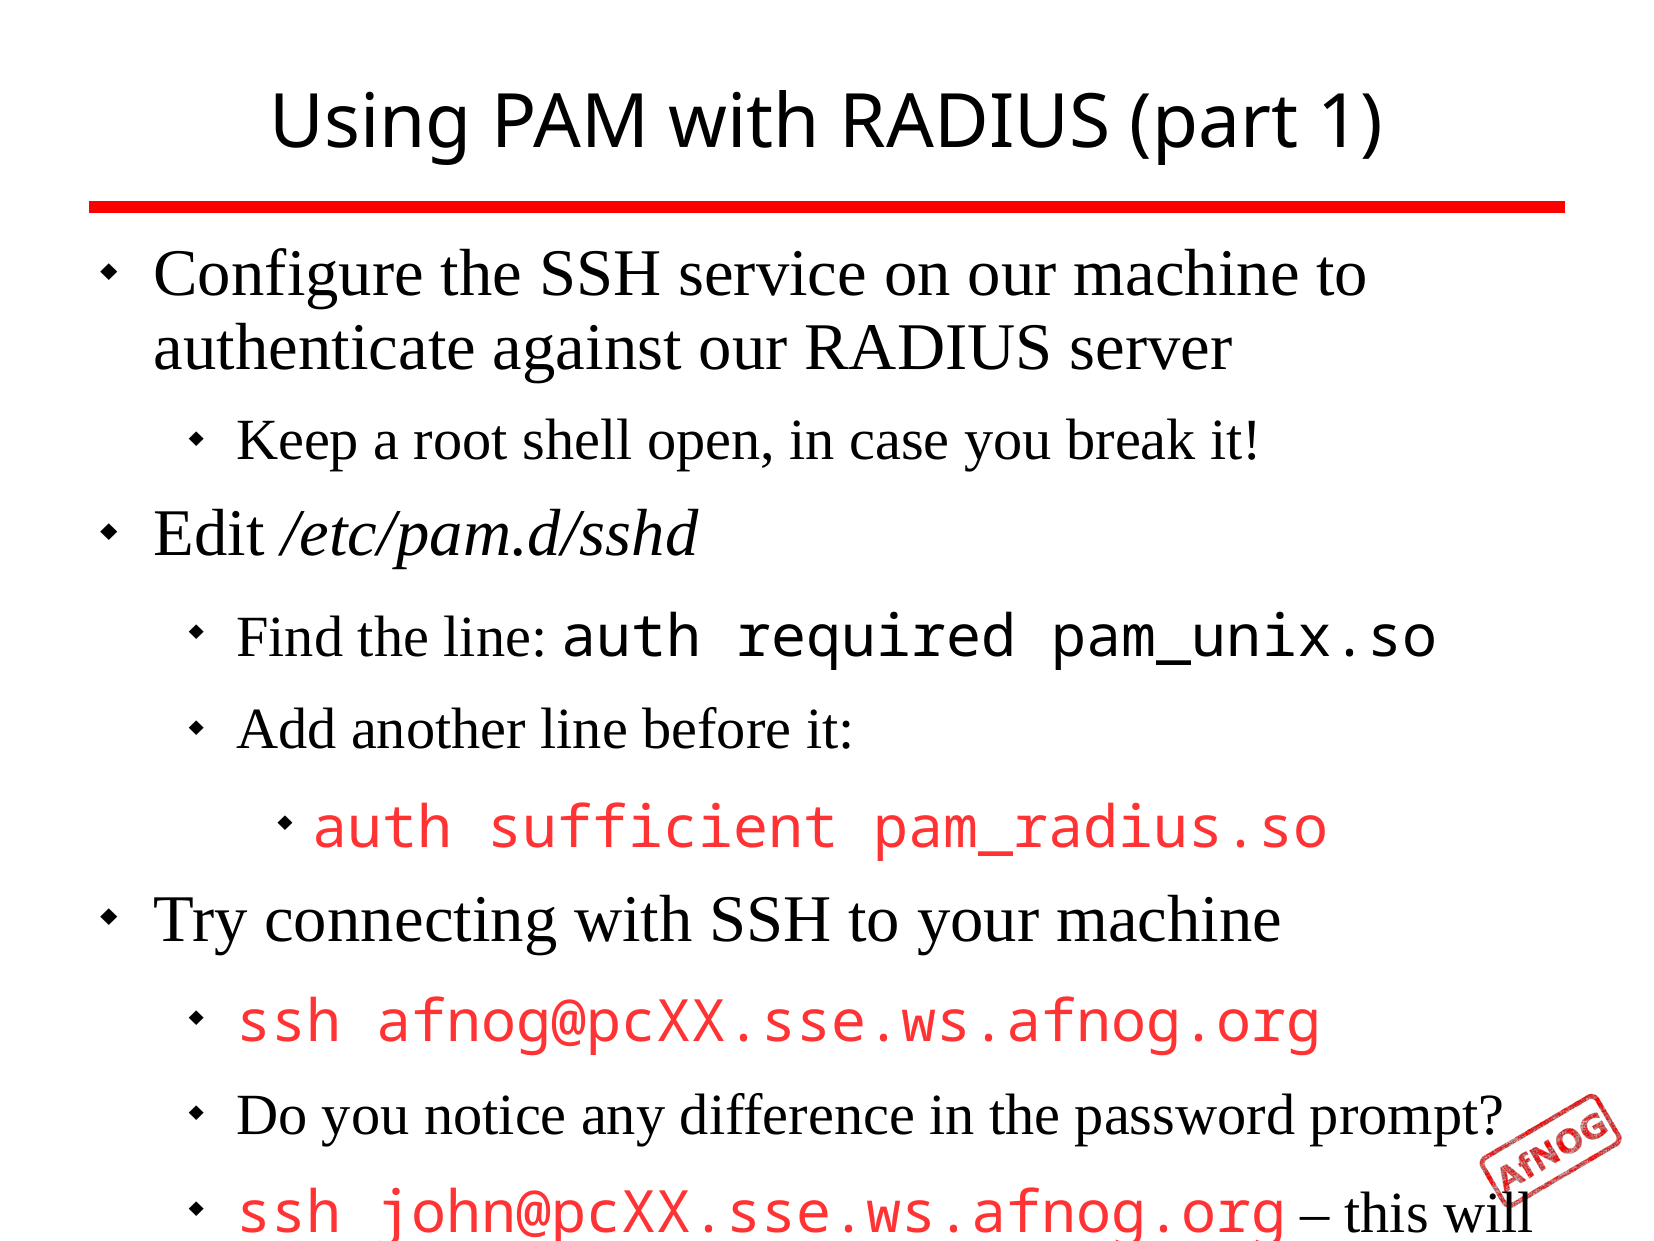

# Using PAM with RADIUS (part 1)
Configure the SSH service on our machine to authenticate against our RADIUS server
Keep a root shell open, in case you break it!
Edit /etc/pam.d/sshd
Find the line: auth required pam_unix.so
Add another line before it:
auth sufficient pam_radius.so
Try connecting with SSH to your machine
ssh afnog@pcXX.sse.ws.afnog.org
Do you notice any difference in the password prompt?
ssh john@pcXX.sse.ws.afnog.org – this will fail